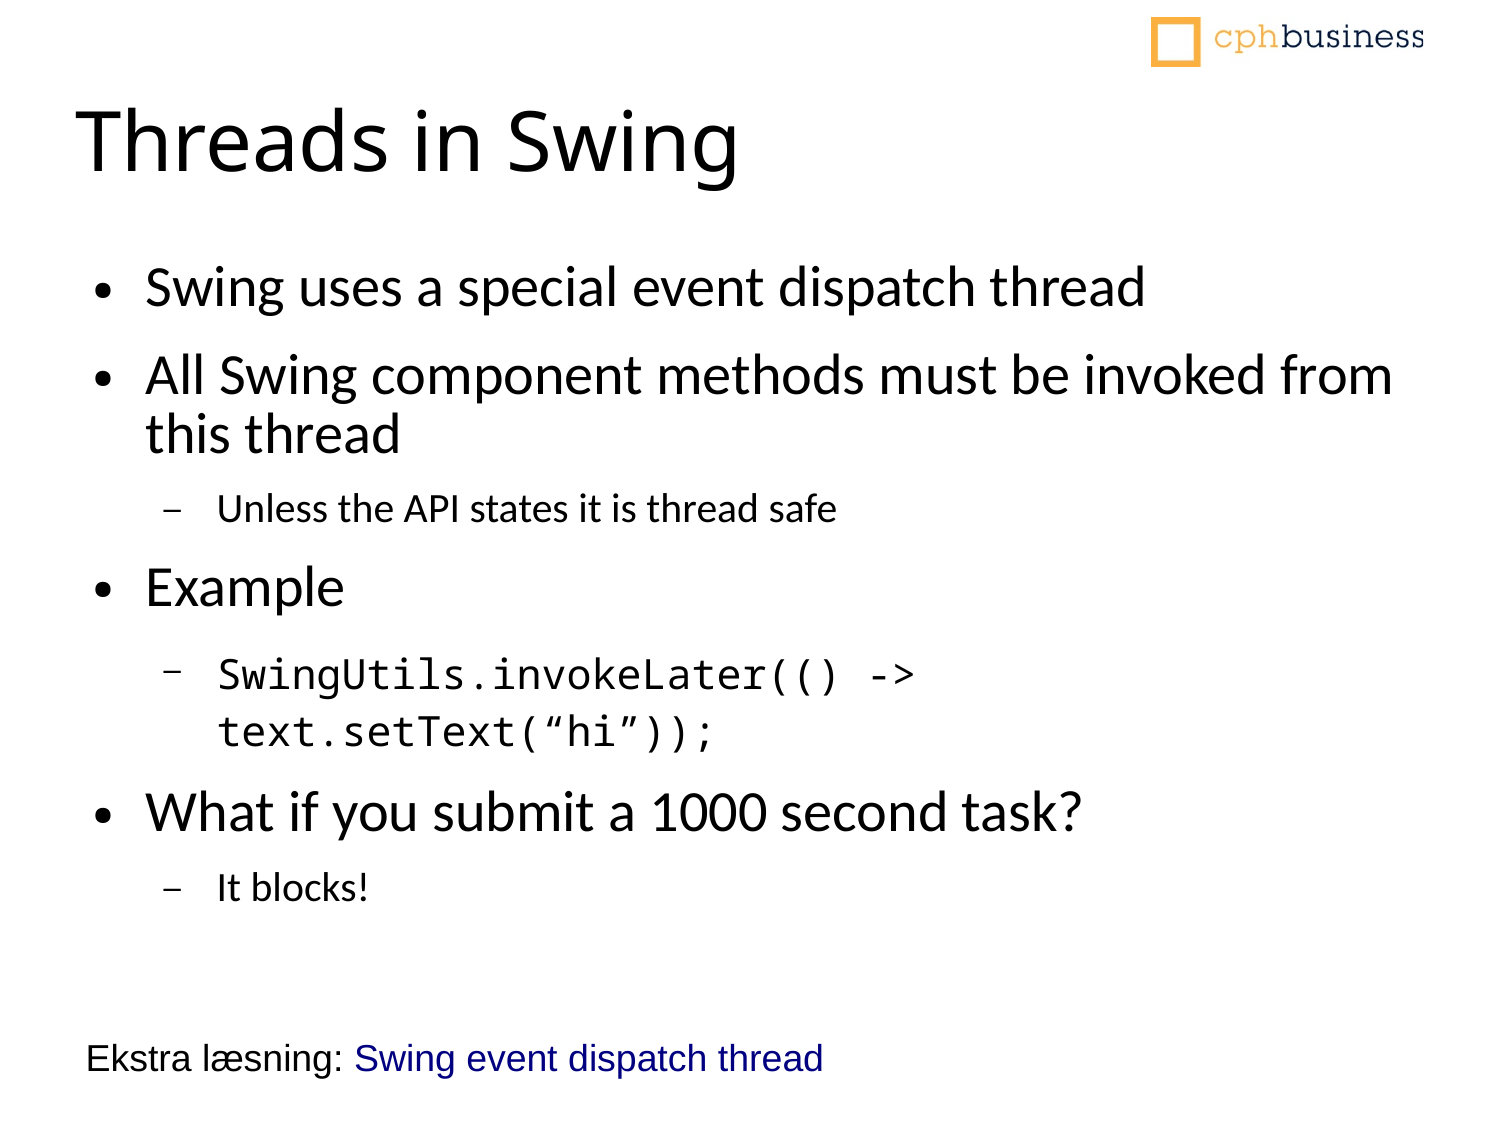

# Threads in Swing
Swing uses a special event dispatch thread
All Swing component methods must be invoked from this thread
Unless the API states it is thread safe
Example
SwingUtils.invokeLater(() -> text.setText(“hi”));
What if you submit a 1000 second task?
It blocks!
Ekstra læsning: Swing event dispatch thread